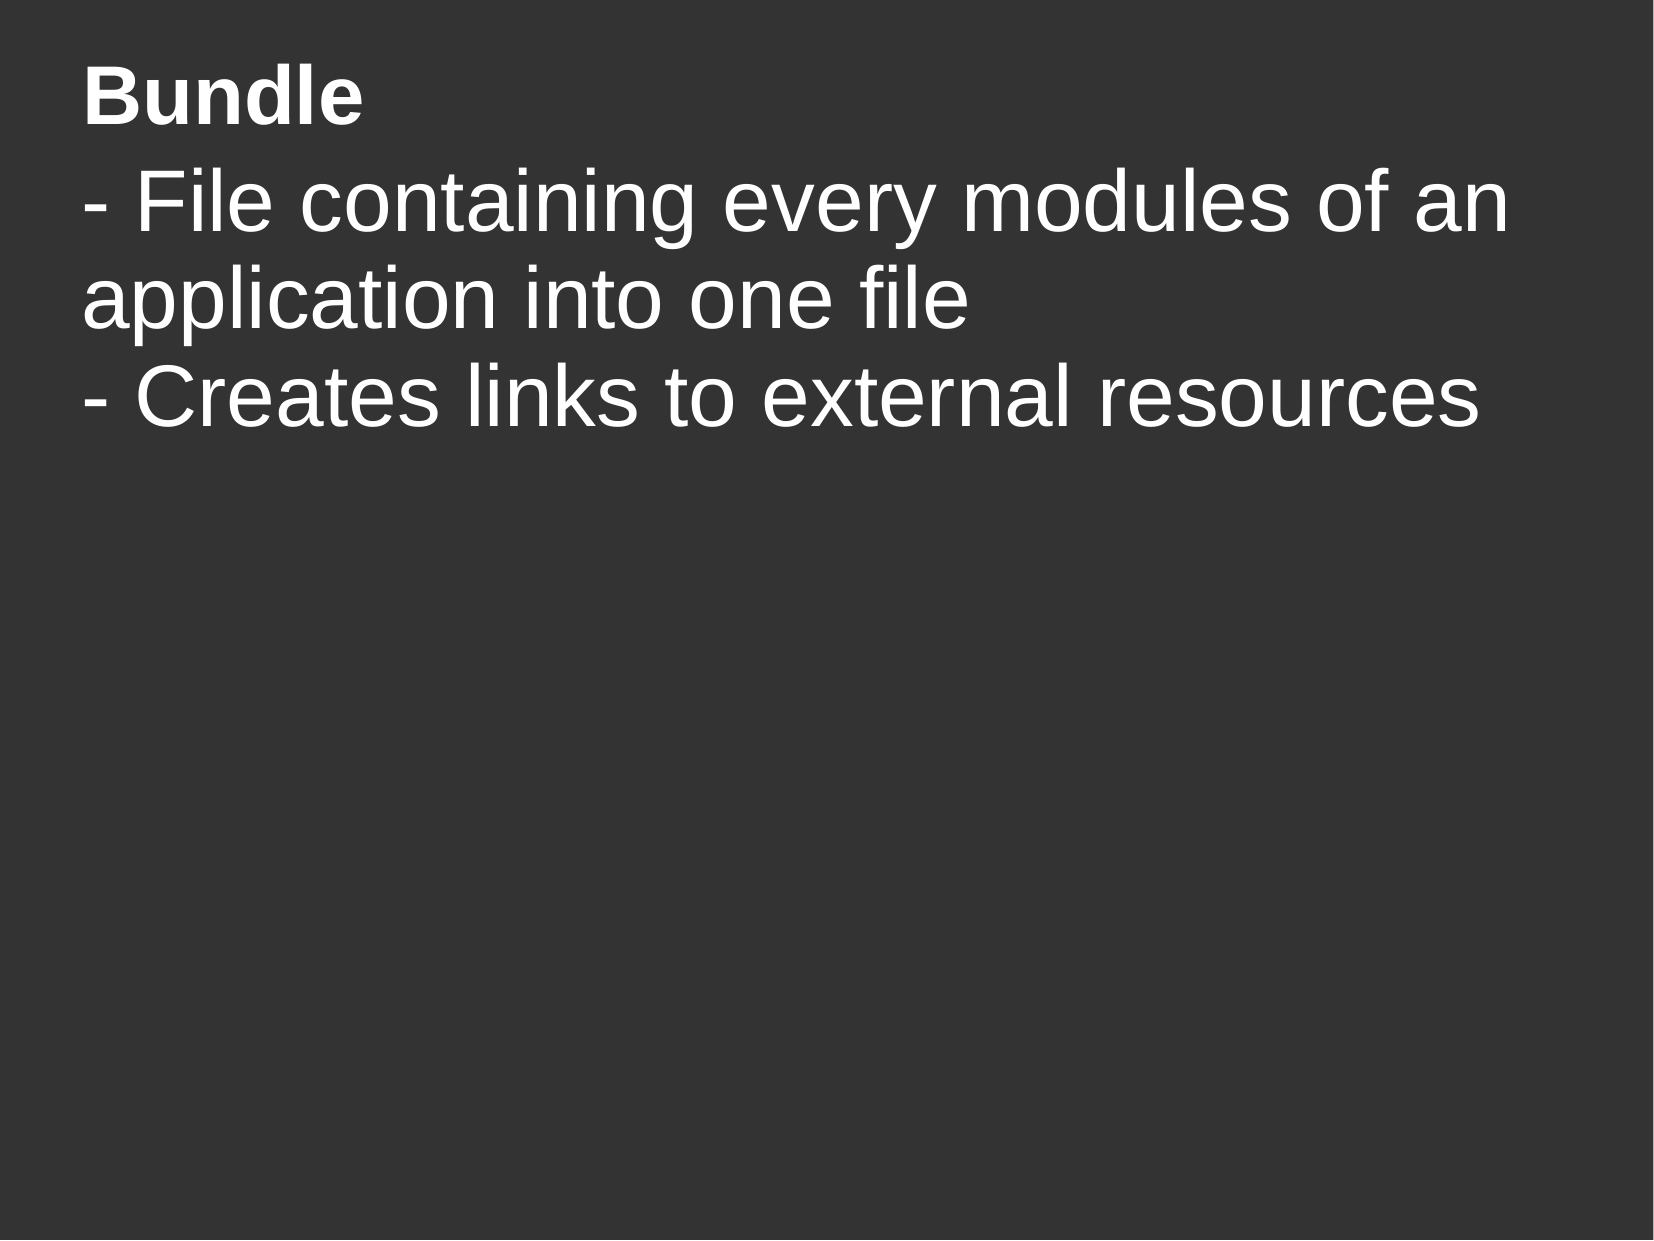

Bundle
# - File containing every modules of an application into one file - Creates links to external resources